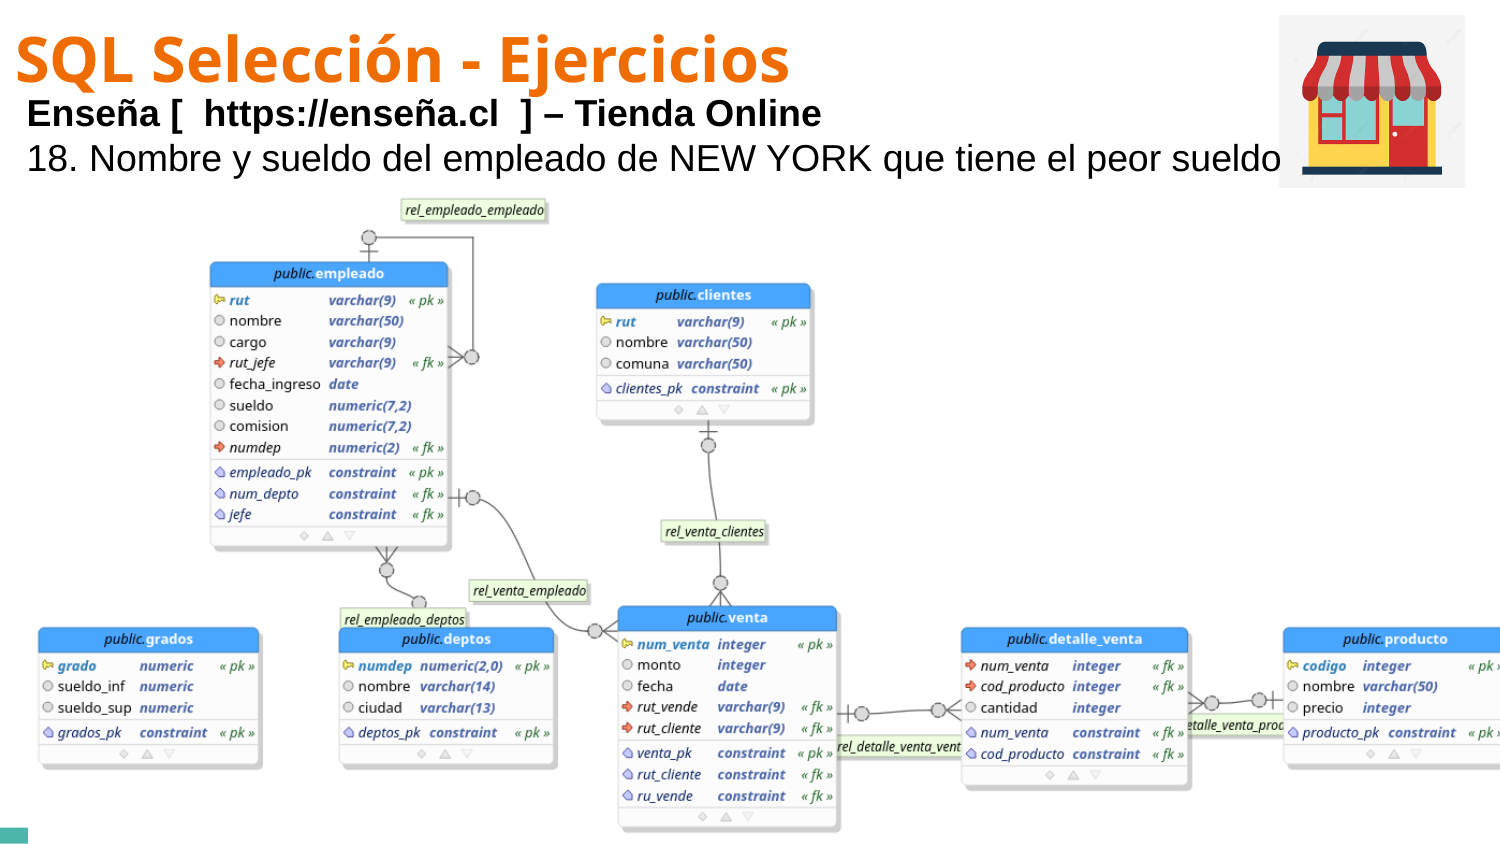

# SQL Selección - Ejercicios
Enseña [ https://enseña.cl ] – Tienda Online
18. Nombre y sueldo del empleado de NEW YORK que tiene el peor sueldo